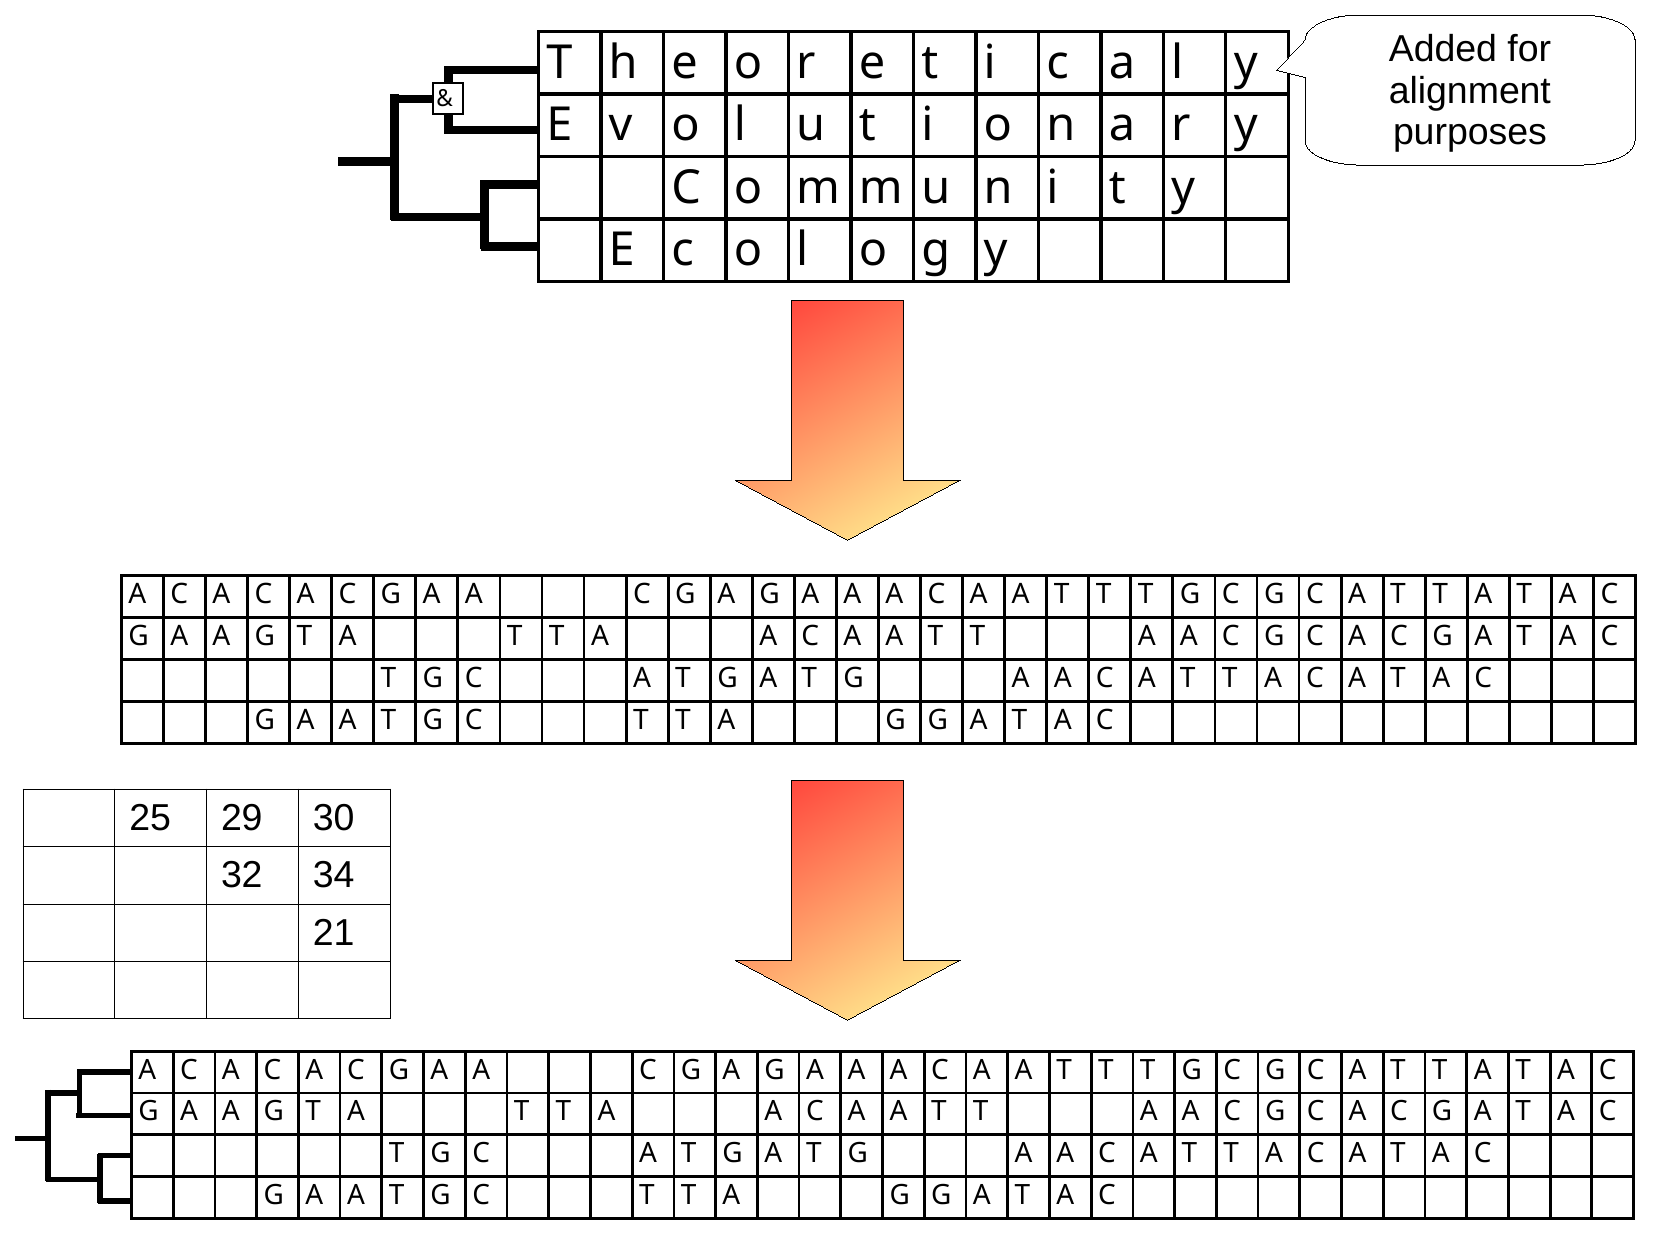

Added for
alignment
purposes
| | 25 | 29 | 30 |
| --- | --- | --- | --- |
| | | 32 | 34 |
| | | | 21 |
| | | | |